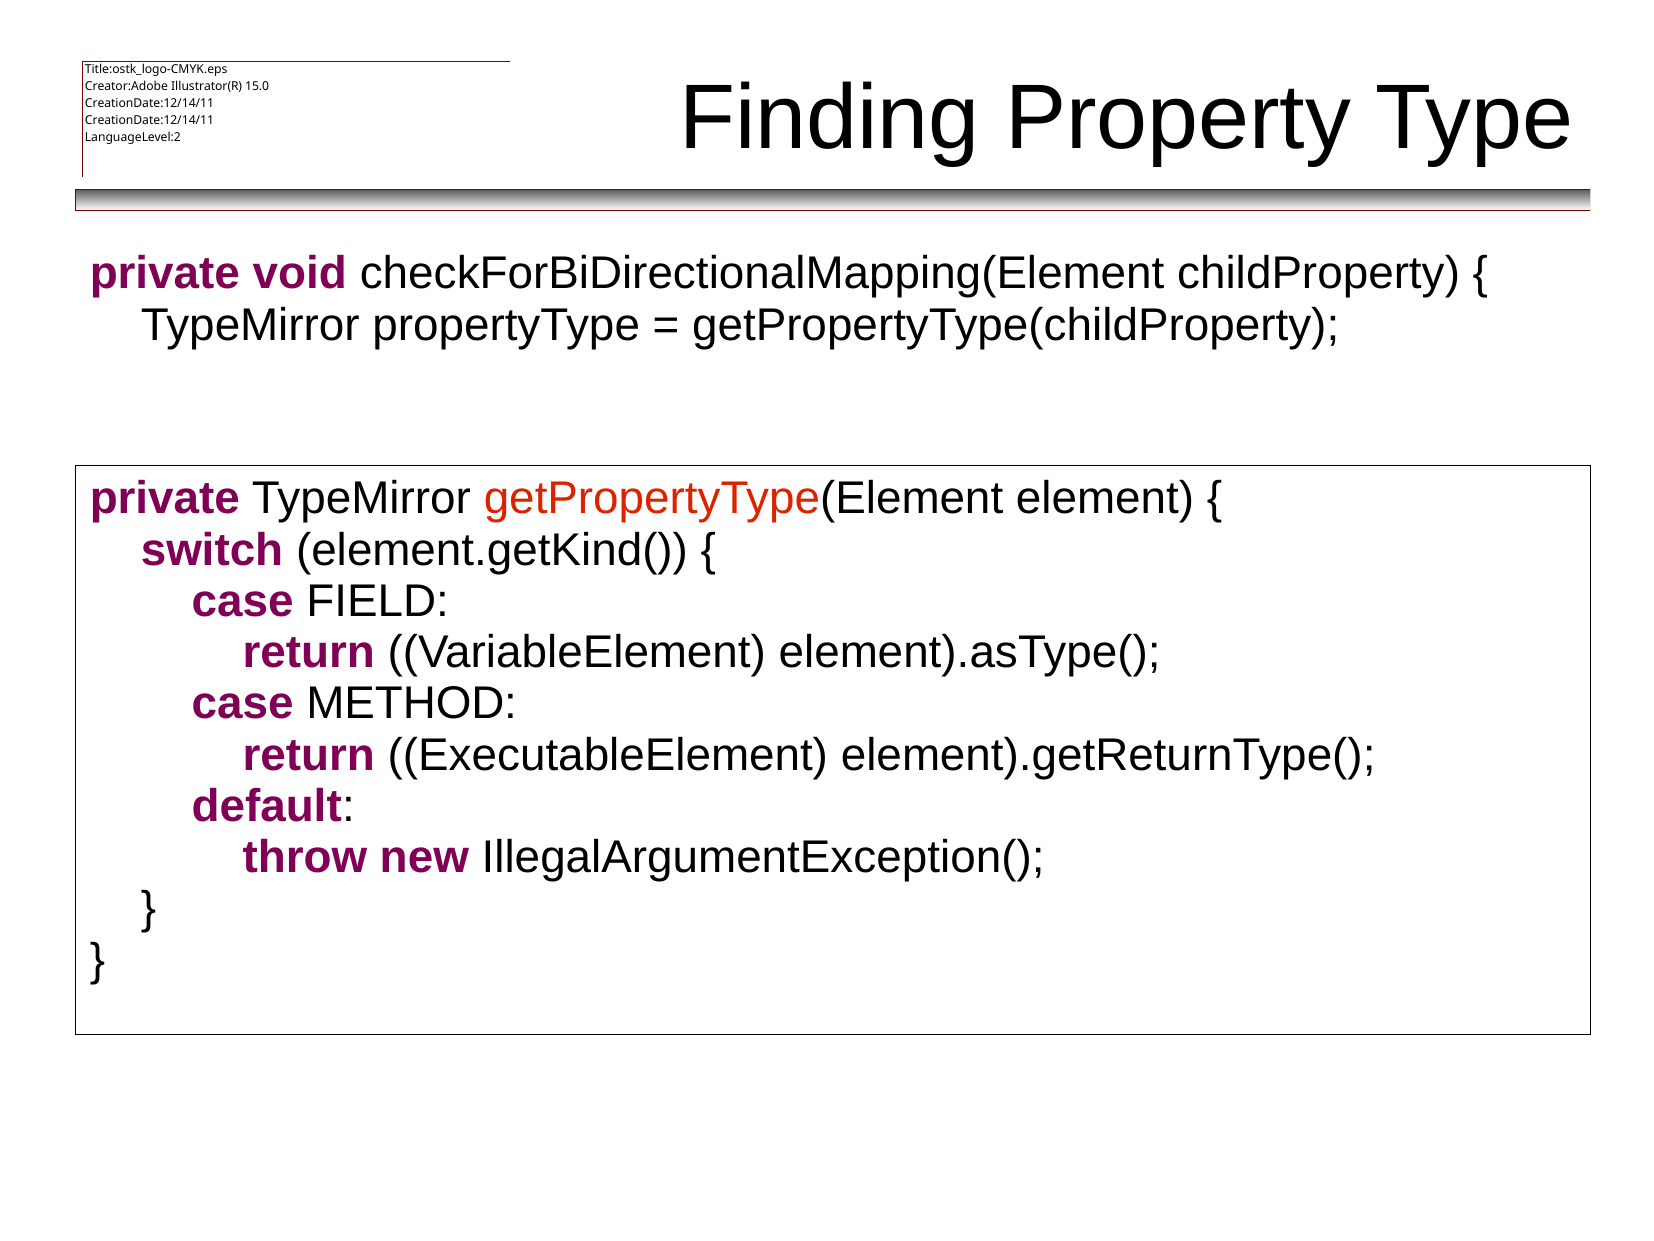

# Finding Property Type
private void checkForBiDirectionalMapping(Element childProperty) {
 TypeMirror propertyType = getPropertyType(childProperty);
private TypeMirror getPropertyType(Element element) {
 switch (element.getKind()) {
 case FIELD:
 return ((VariableElement) element).asType();
 case METHOD:
 return ((ExecutableElement) element).getReturnType();
 default:
 throw new IllegalArgumentException();
 }
}